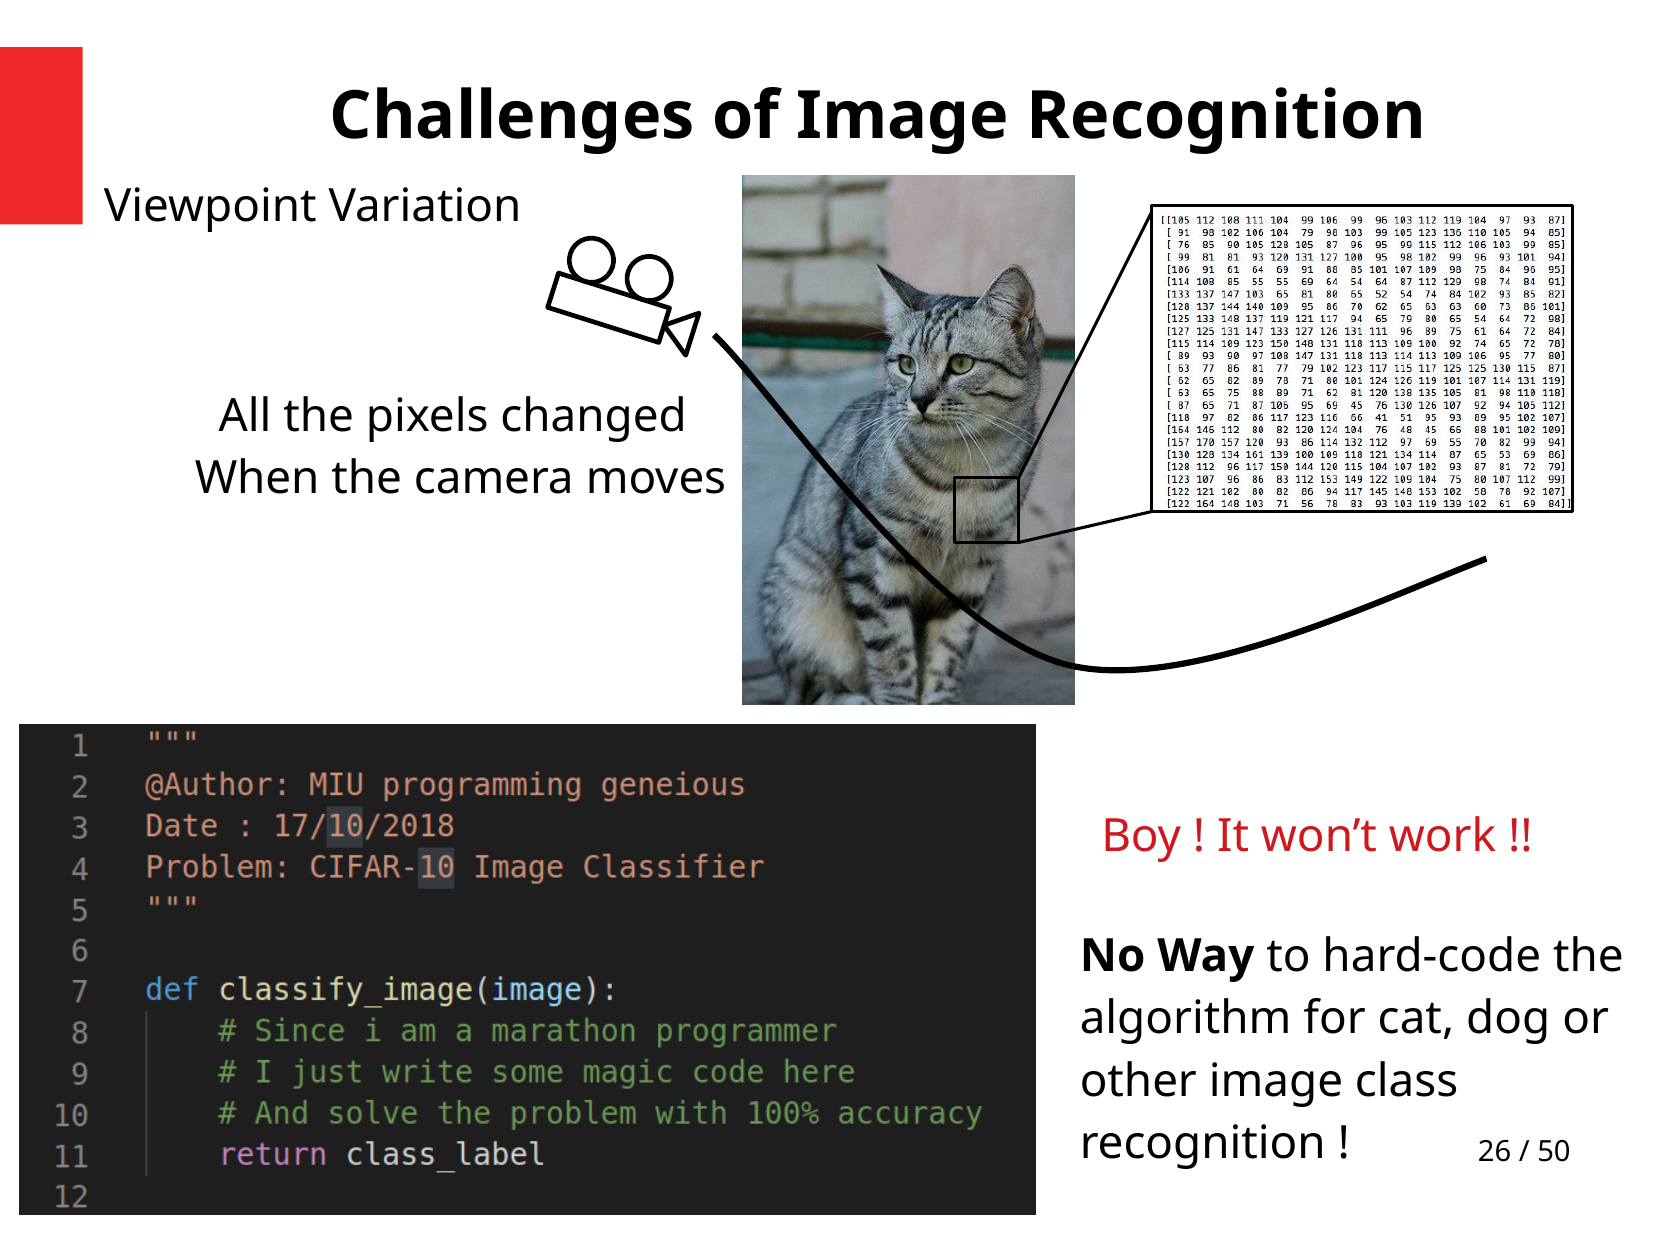

Challenges of Image Recognition
Viewpoint Variation
 All the pixels changed
When the camera moves
Boy ! It won’t work !!
No Way to hard-code the algorithm for cat, dog or other image class recognition !
26